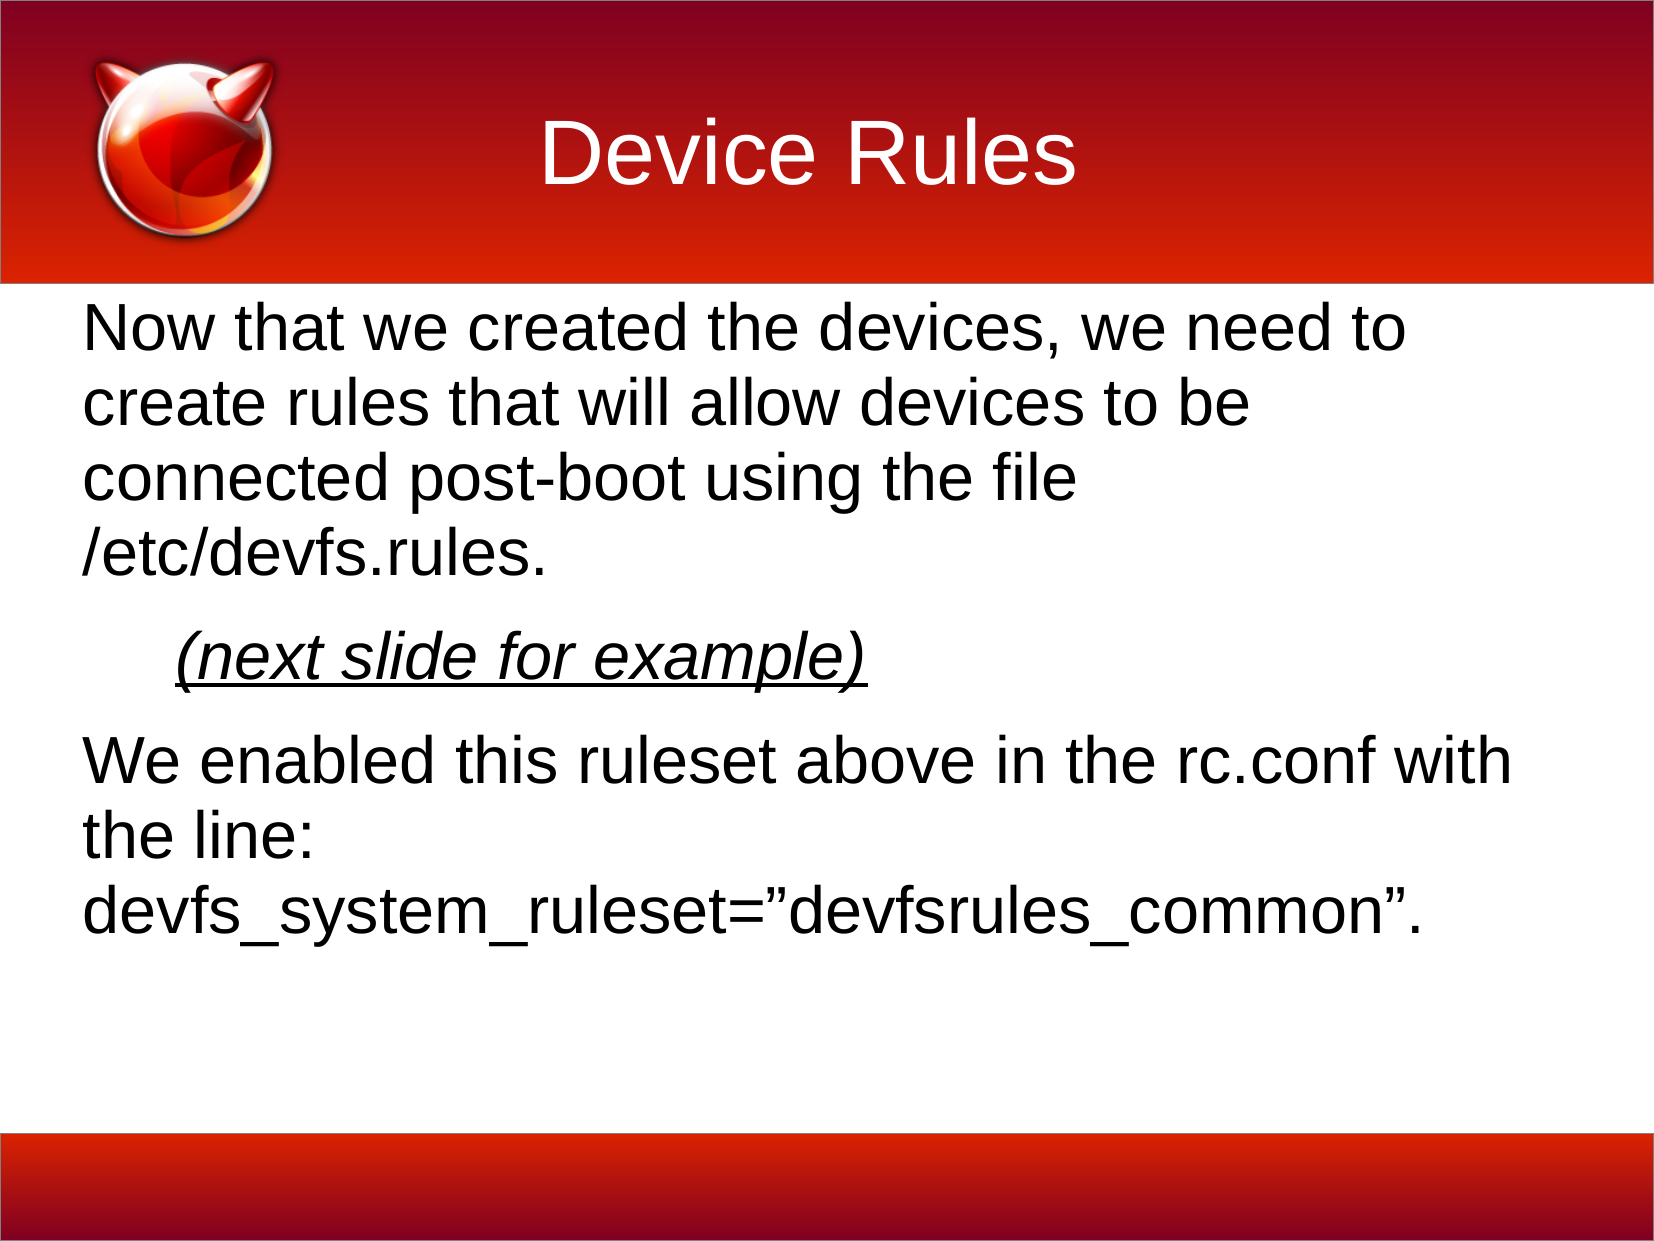

# Device Rules
Now that we created the devices, we need to create rules that will allow devices to be connected post-boot using the file /etc/devfs.rules.
 (next slide for example)
We enabled this ruleset above in the rc.conf with the line: devfs_system_ruleset=”devfsrules_common”.